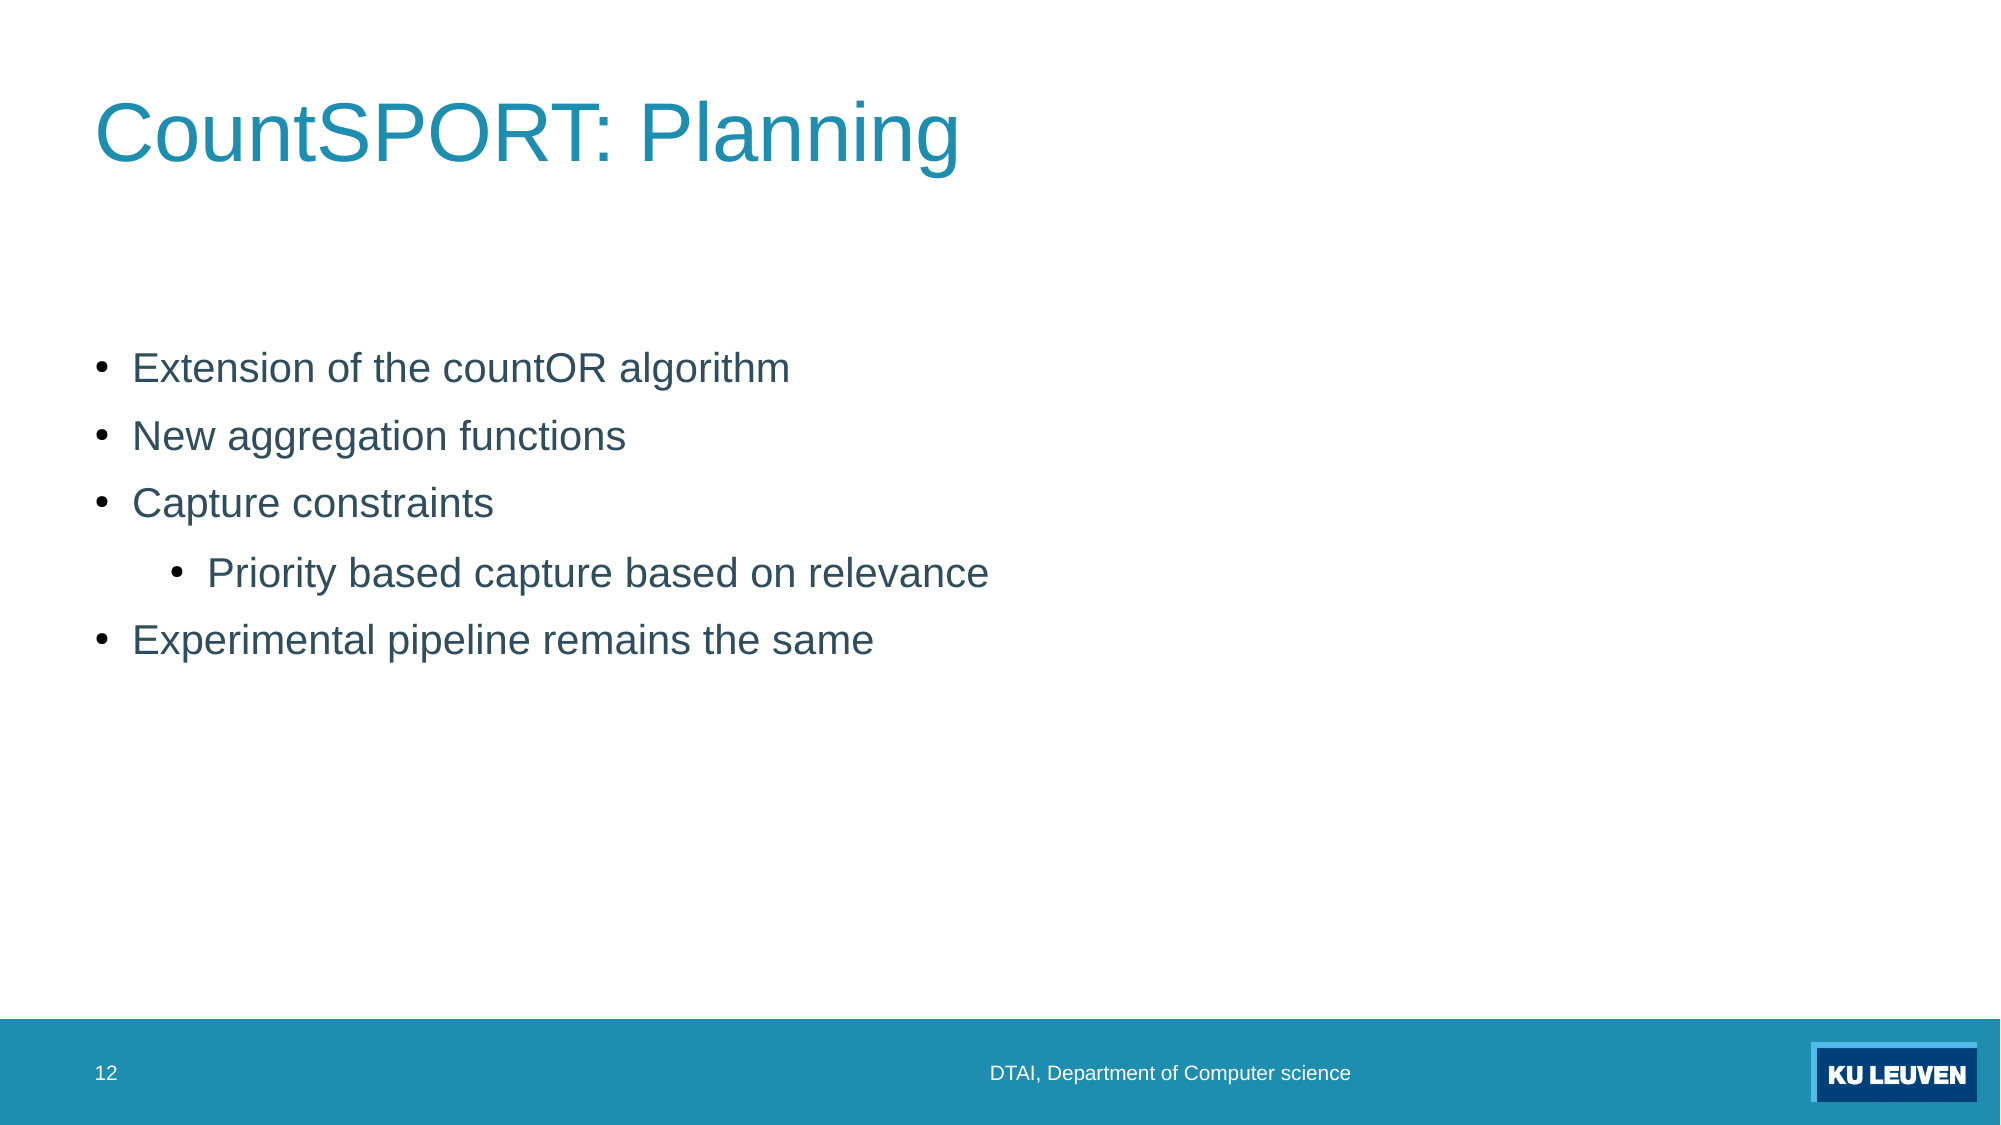

CountSPORT: Planning
#
Extension of the countOR algorithm
New aggregation functions
Capture constraints
Priority based capture based on relevance
Experimental pipeline remains the same
DTAI, Department of Computer science